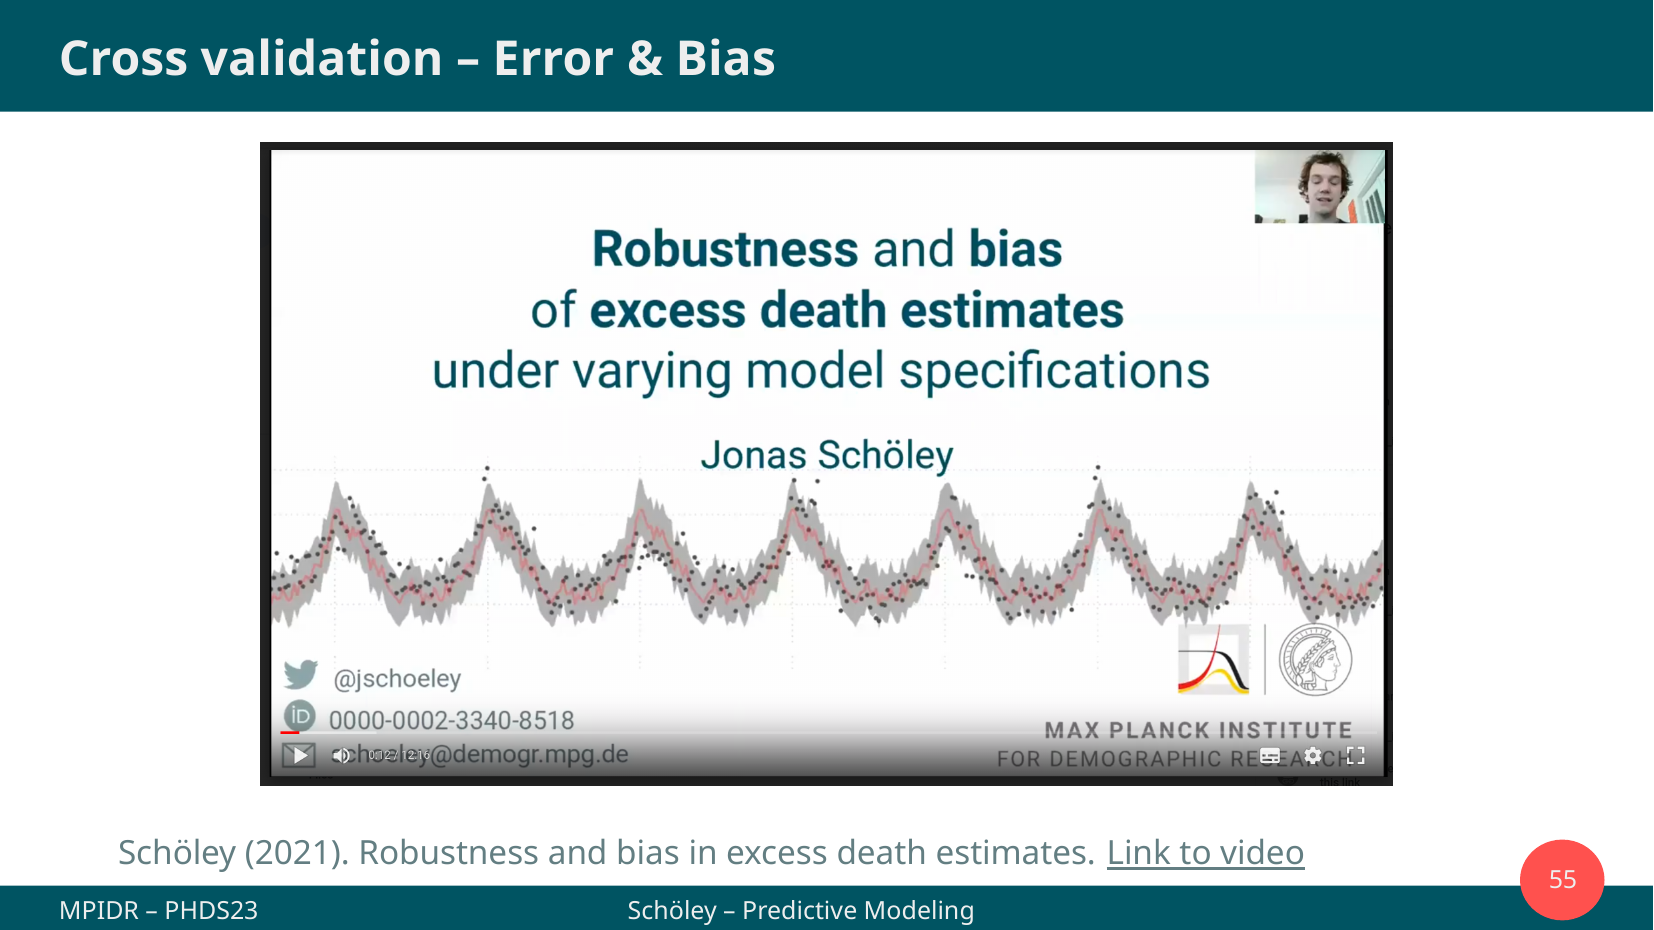

# Cross validation – Error & Bias
Schöley (2021). Robustness and bias in excess death estimates. Link to video
55
MPIDR – PHDS23
Schöley – Predictive Modeling